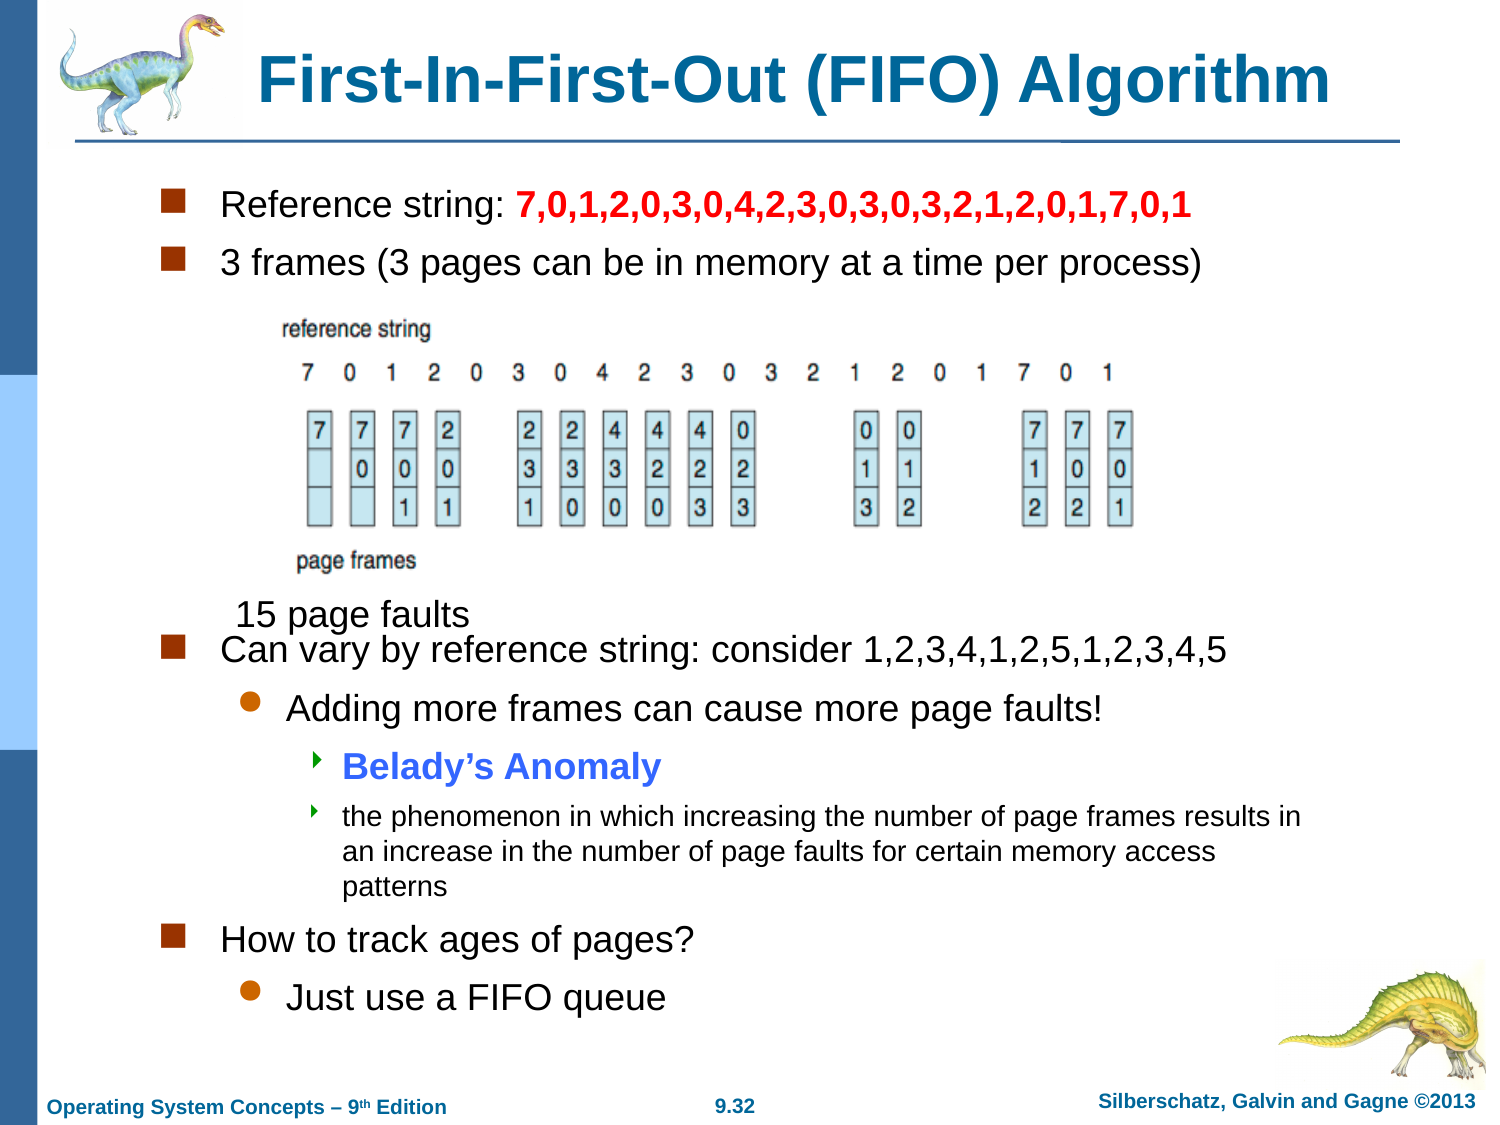

# First-In-First-Out (FIFO) Algorithm
Reference string: 7,0,1,2,0,3,0,4,2,3,0,3,0,3,2,1,2,0,1,7,0,1
3 frames (3 pages can be in memory at a time per process)
Can vary by reference string: consider 1,2,3,4,1,2,5,1,2,3,4,5
Adding more frames can cause more page faults!
Belady’s Anomaly
the phenomenon in which increasing the number of page frames results in an increase in the number of page faults for certain memory access patterns
How to track ages of pages?
Just use a FIFO queue
15 page faults